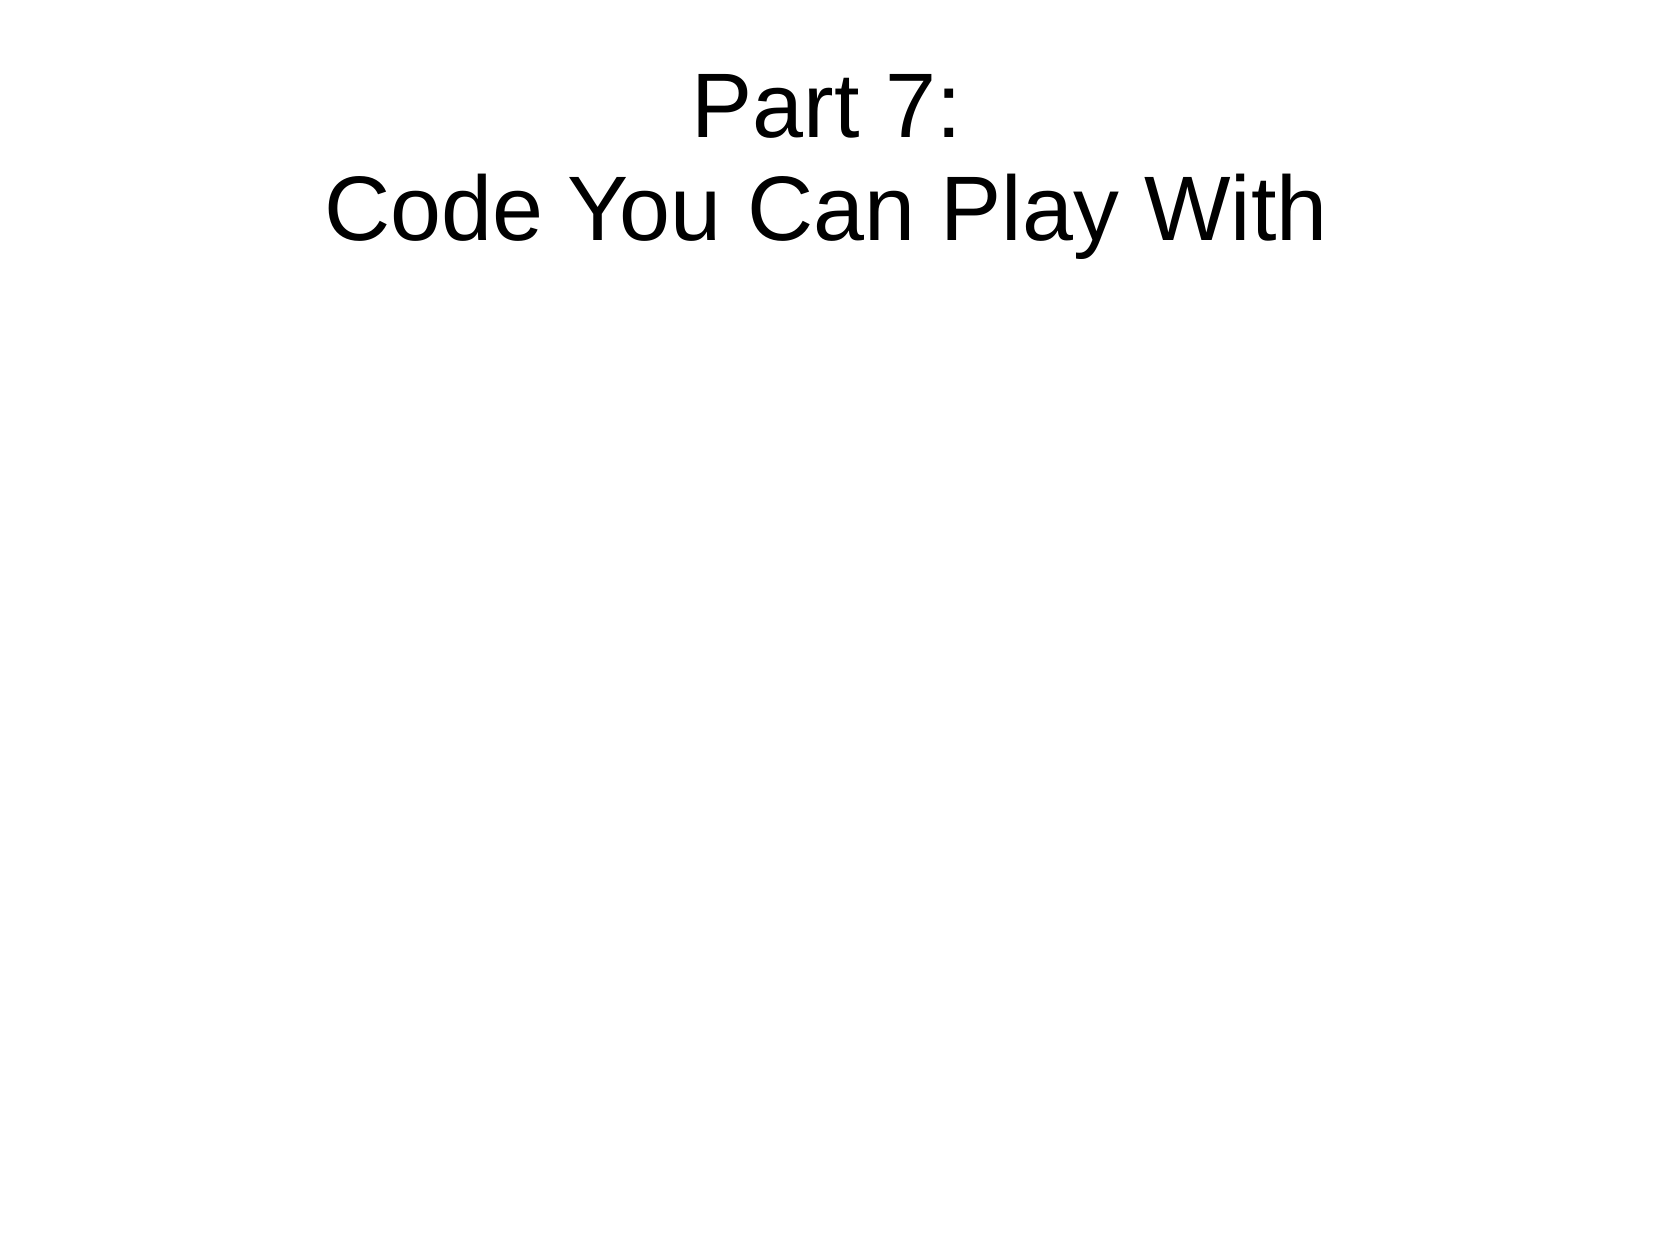

# Part 7: Code You Can Play With